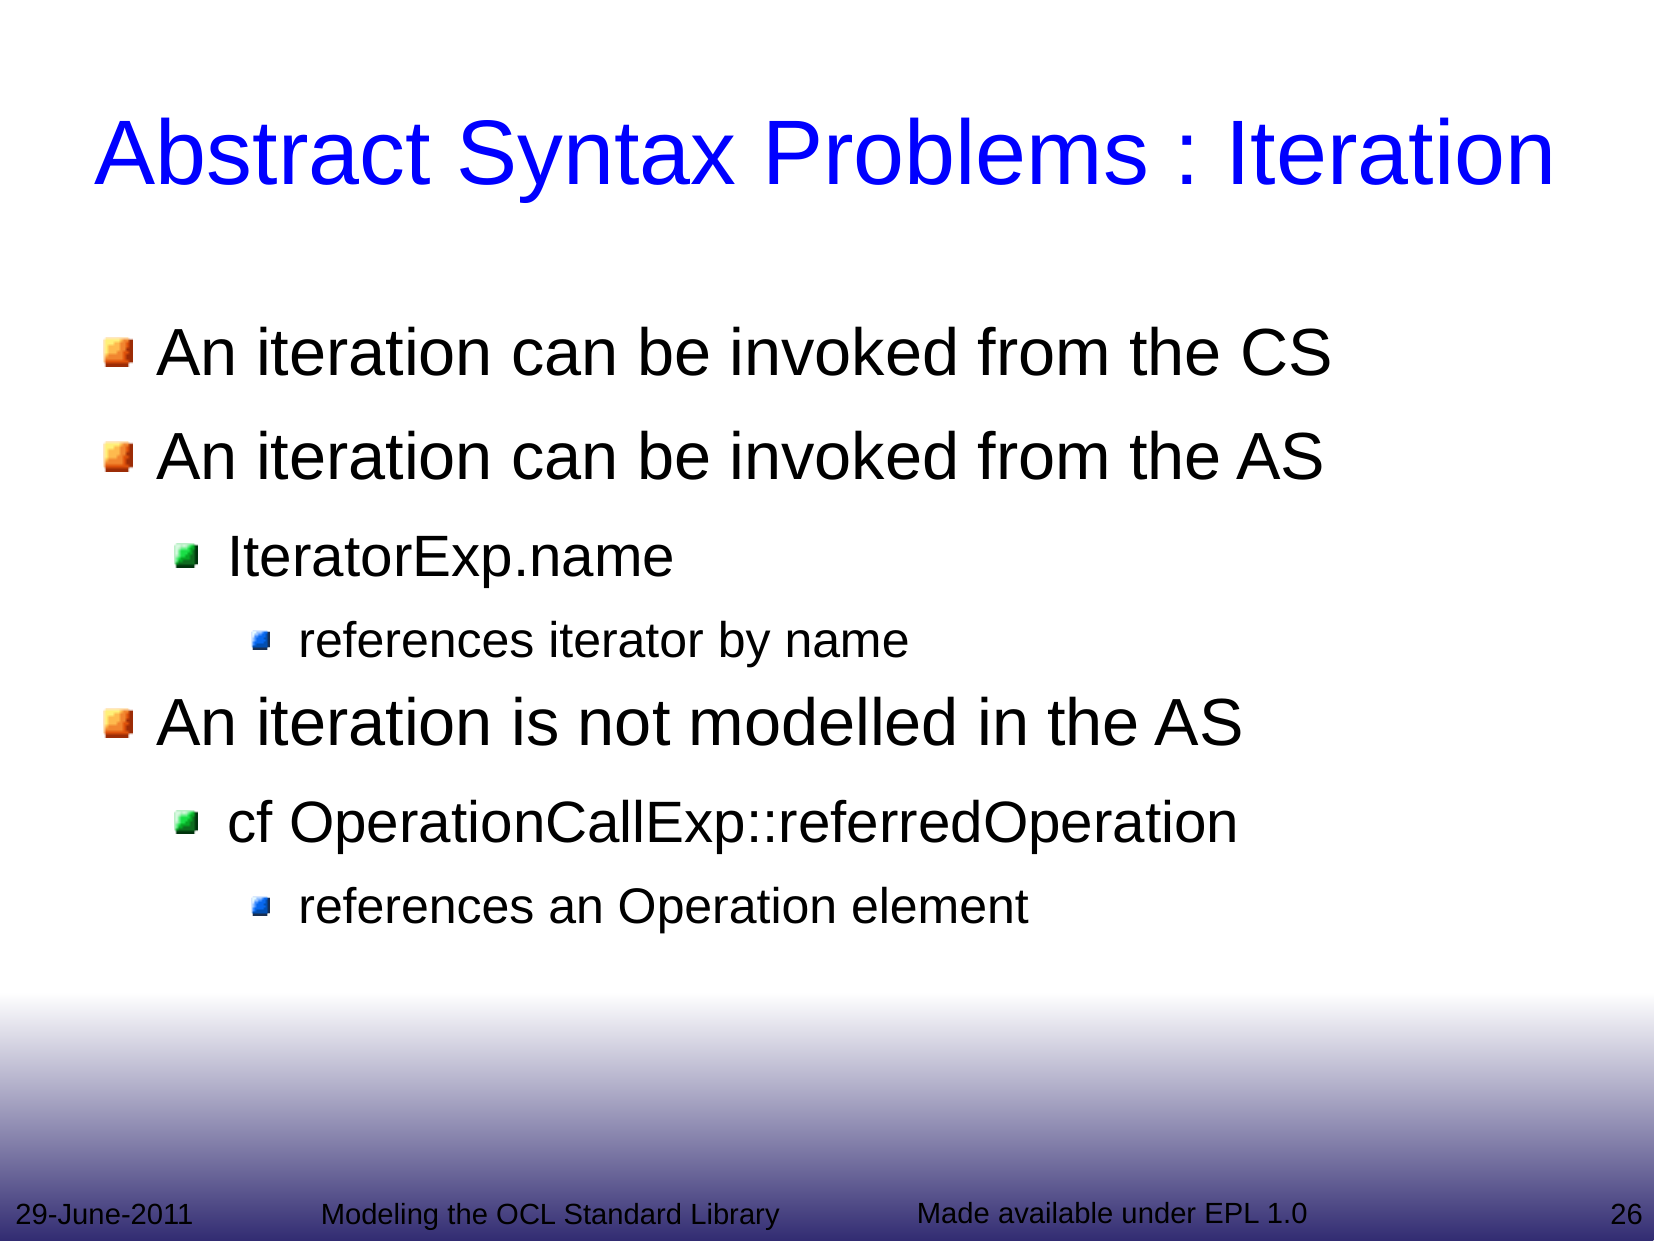

# Abstract Syntax Problems : Iteration
An iteration can be invoked from the CS
An iteration can be invoked from the AS
IteratorExp.name
references iterator by name
An iteration is not modelled in the AS
cf OperationCallExp::referredOperation
references an Operation element
29-June-2011
Modeling the OCL Standard Library
26